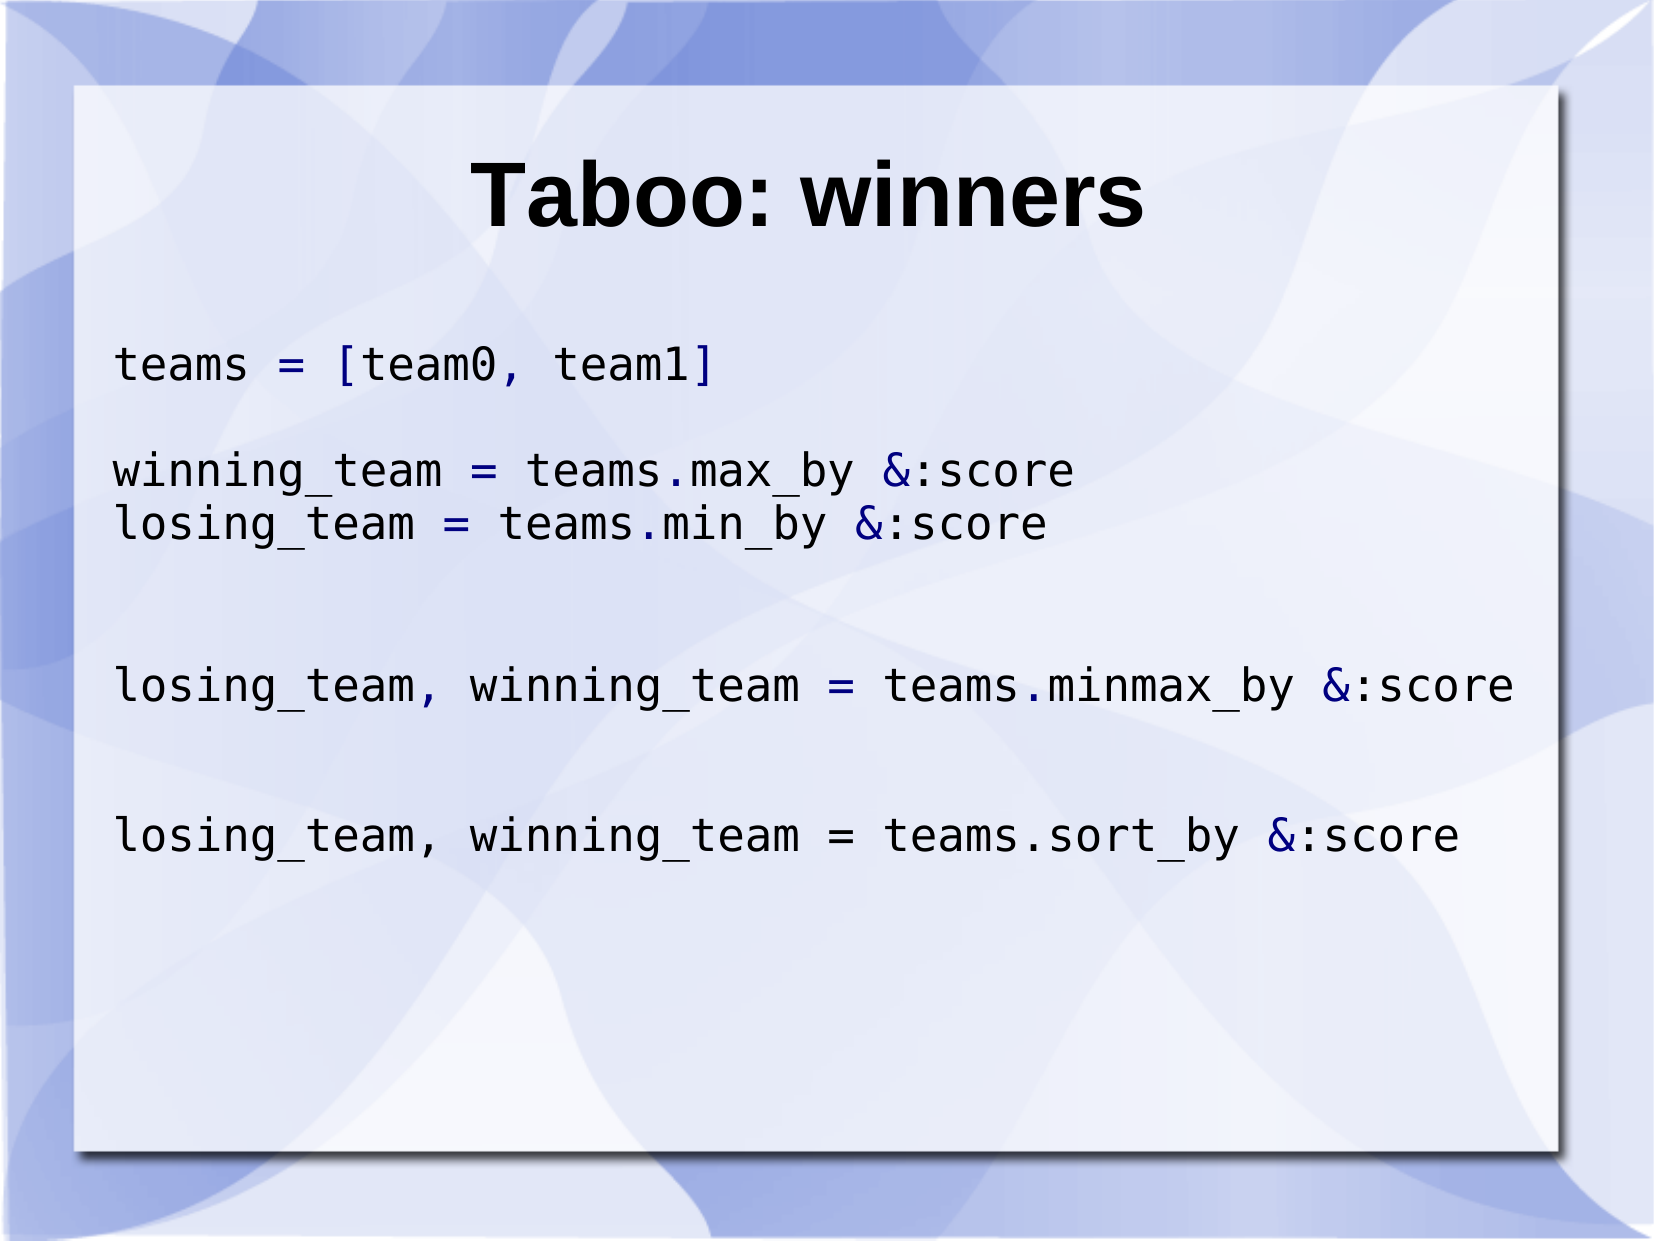

# Taboo: winners
teams = [team0, team1]
winning_team = teams.max_by &:score
losing_team = teams.min_by &:score
losing_team, winning_team = teams.minmax_by &:score
losing_team, winning_team = teams.sort_by &:score